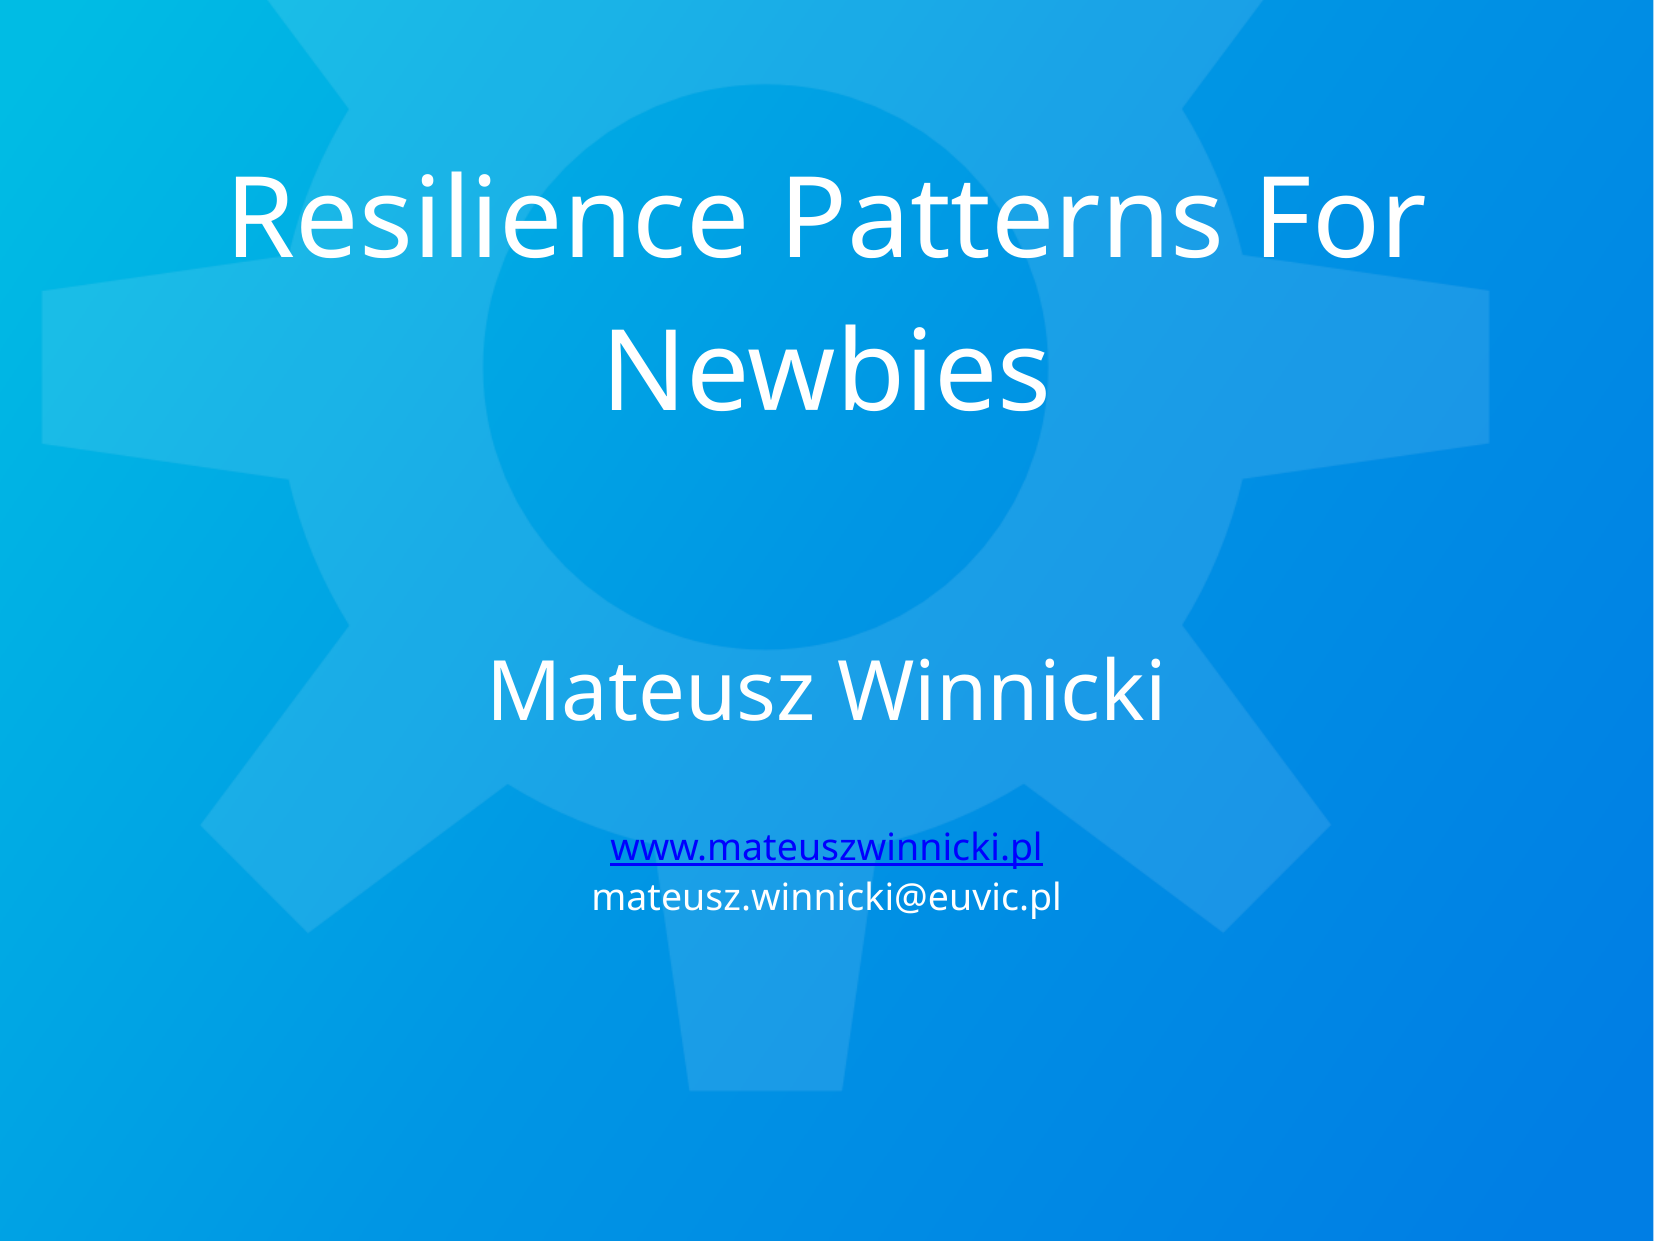

# Resilience Patterns For Newbies
Mateusz Winnicki
www.mateuszwinnicki.pl
mateusz.winnicki@euvic.pl